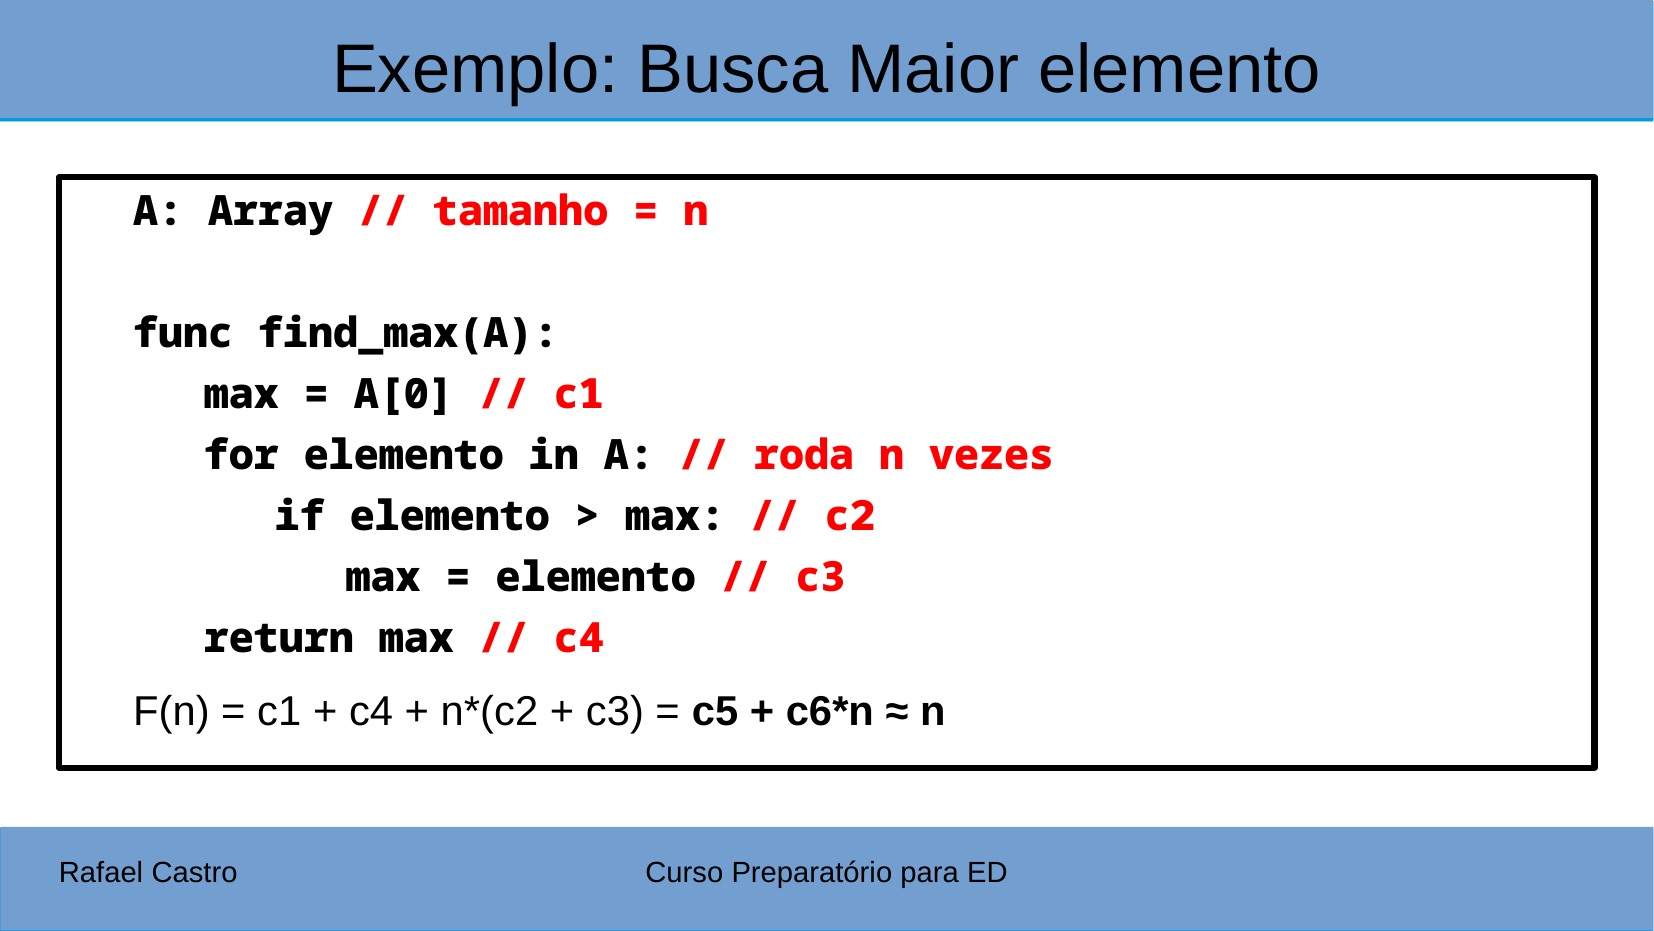

# Exemplo: Busca Maior elemento
A: Array // tamanho = n
func find_max(A):
max = A[0] // c1
for elemento in A: // roda n vezes
if elemento > max: // c2
max = elemento // c3
return max // c4
F(n) = c1 + c4 + n*(c2 + c3) = c5 + c6*n ≈ n
Curso Preparatório para ED